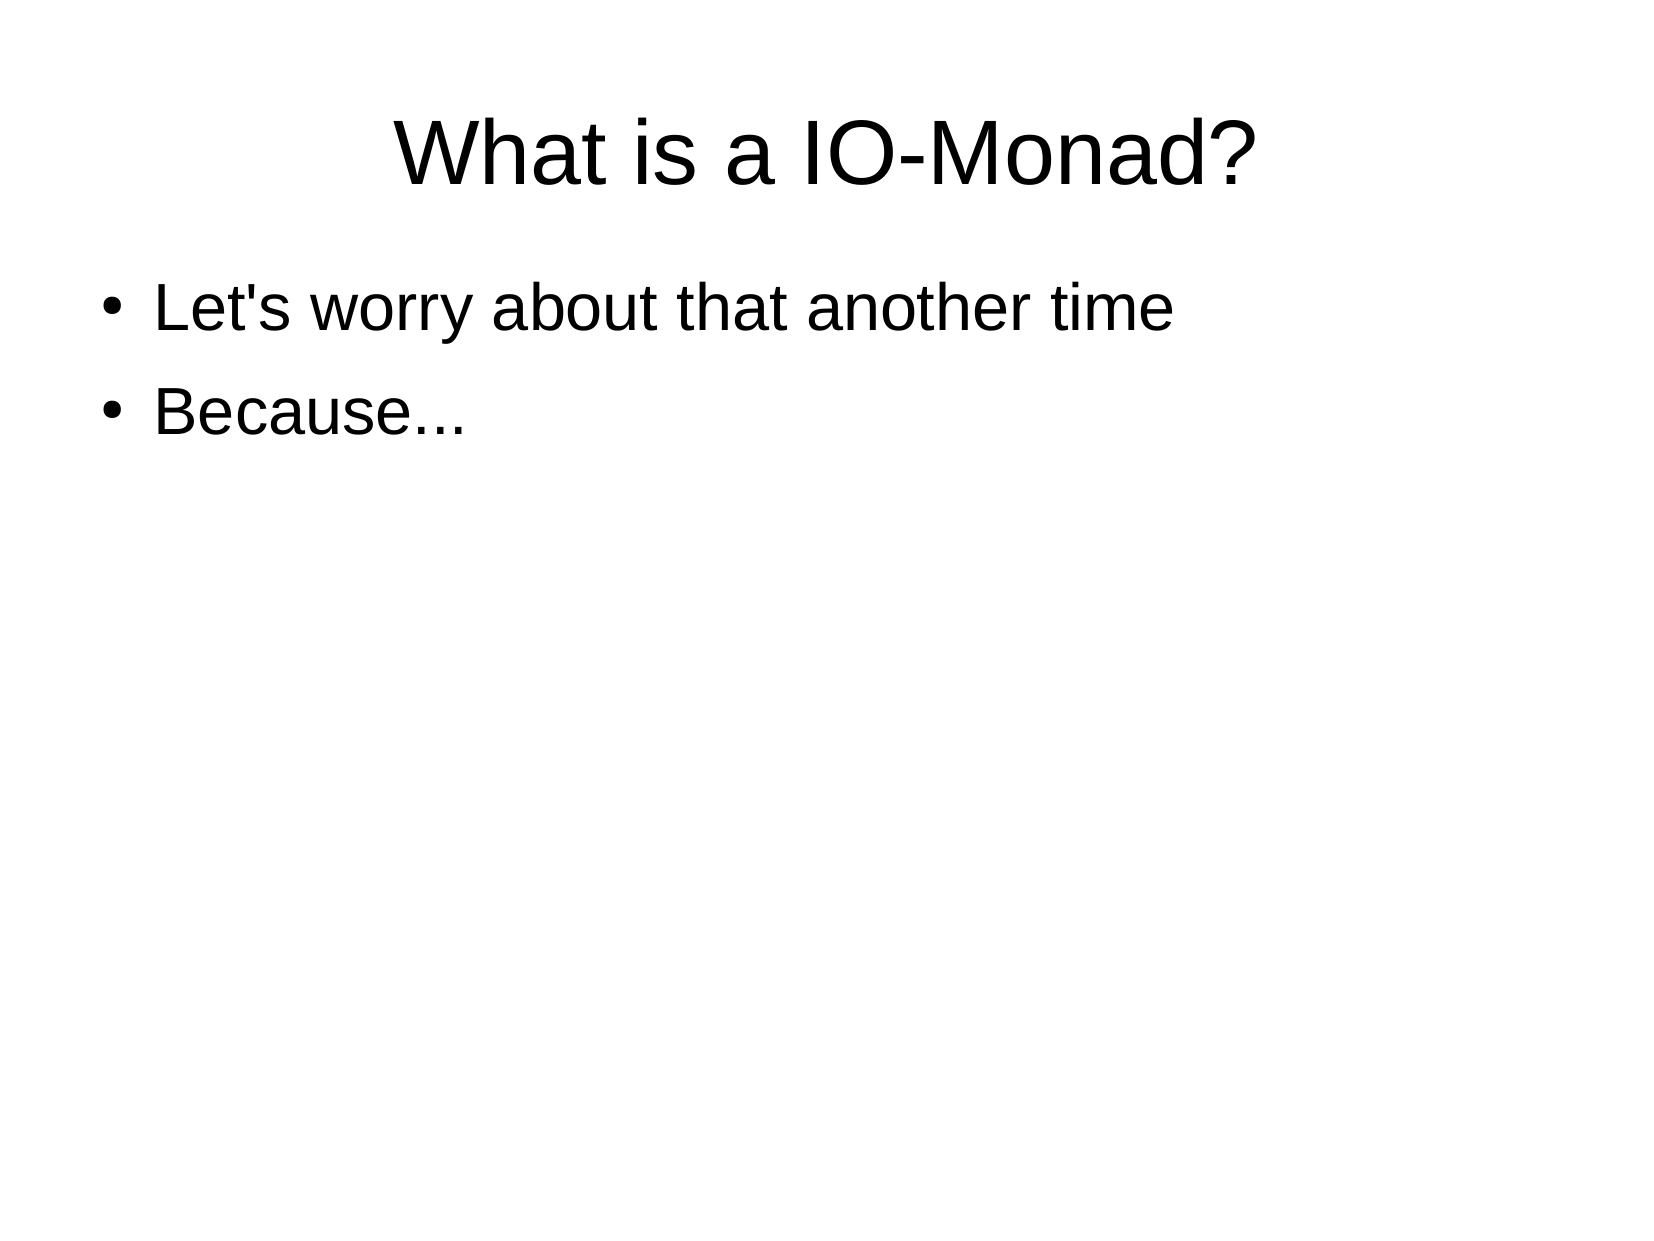

# What is a IO-Monad?
Let's worry about that another time
Because...